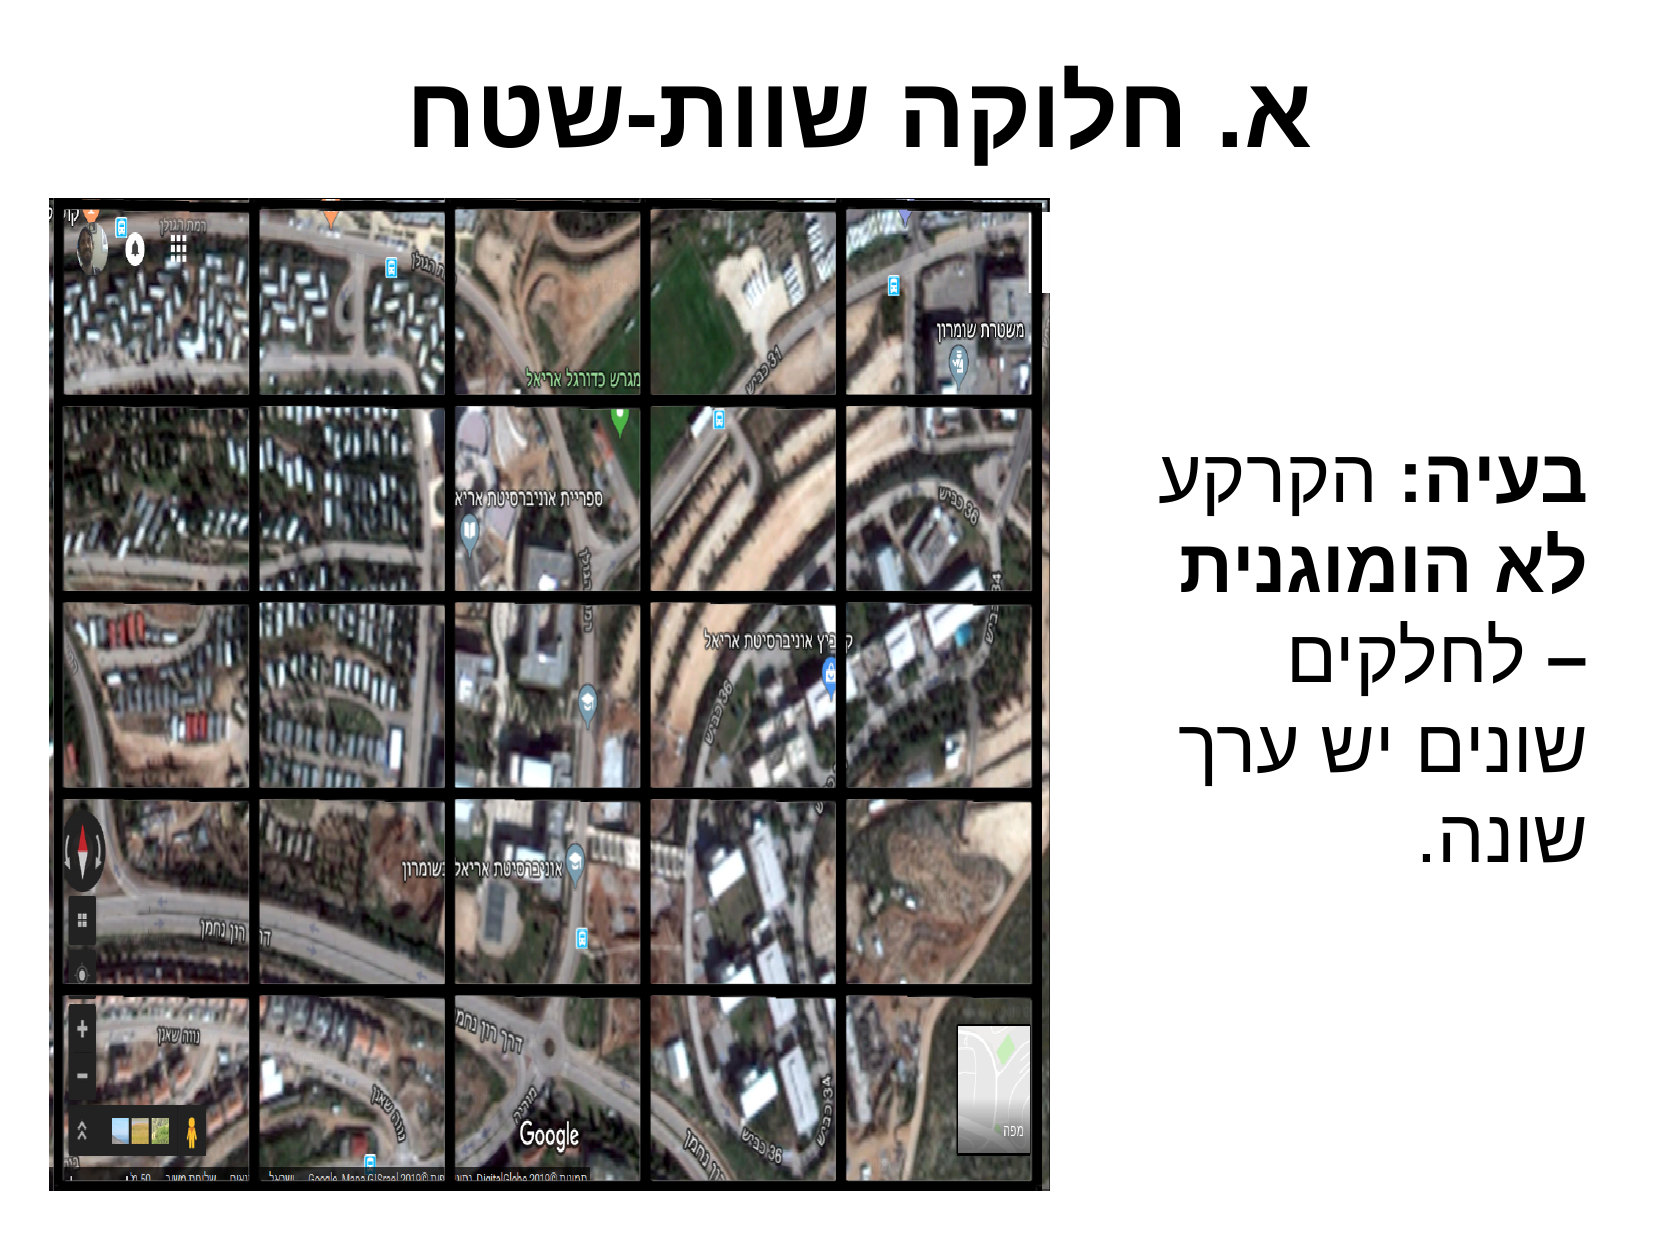

א. חלוקה שוות-שטח
בעיה: הקרקע לא הומוגנית – לחלקים שונים יש ערך שונה.